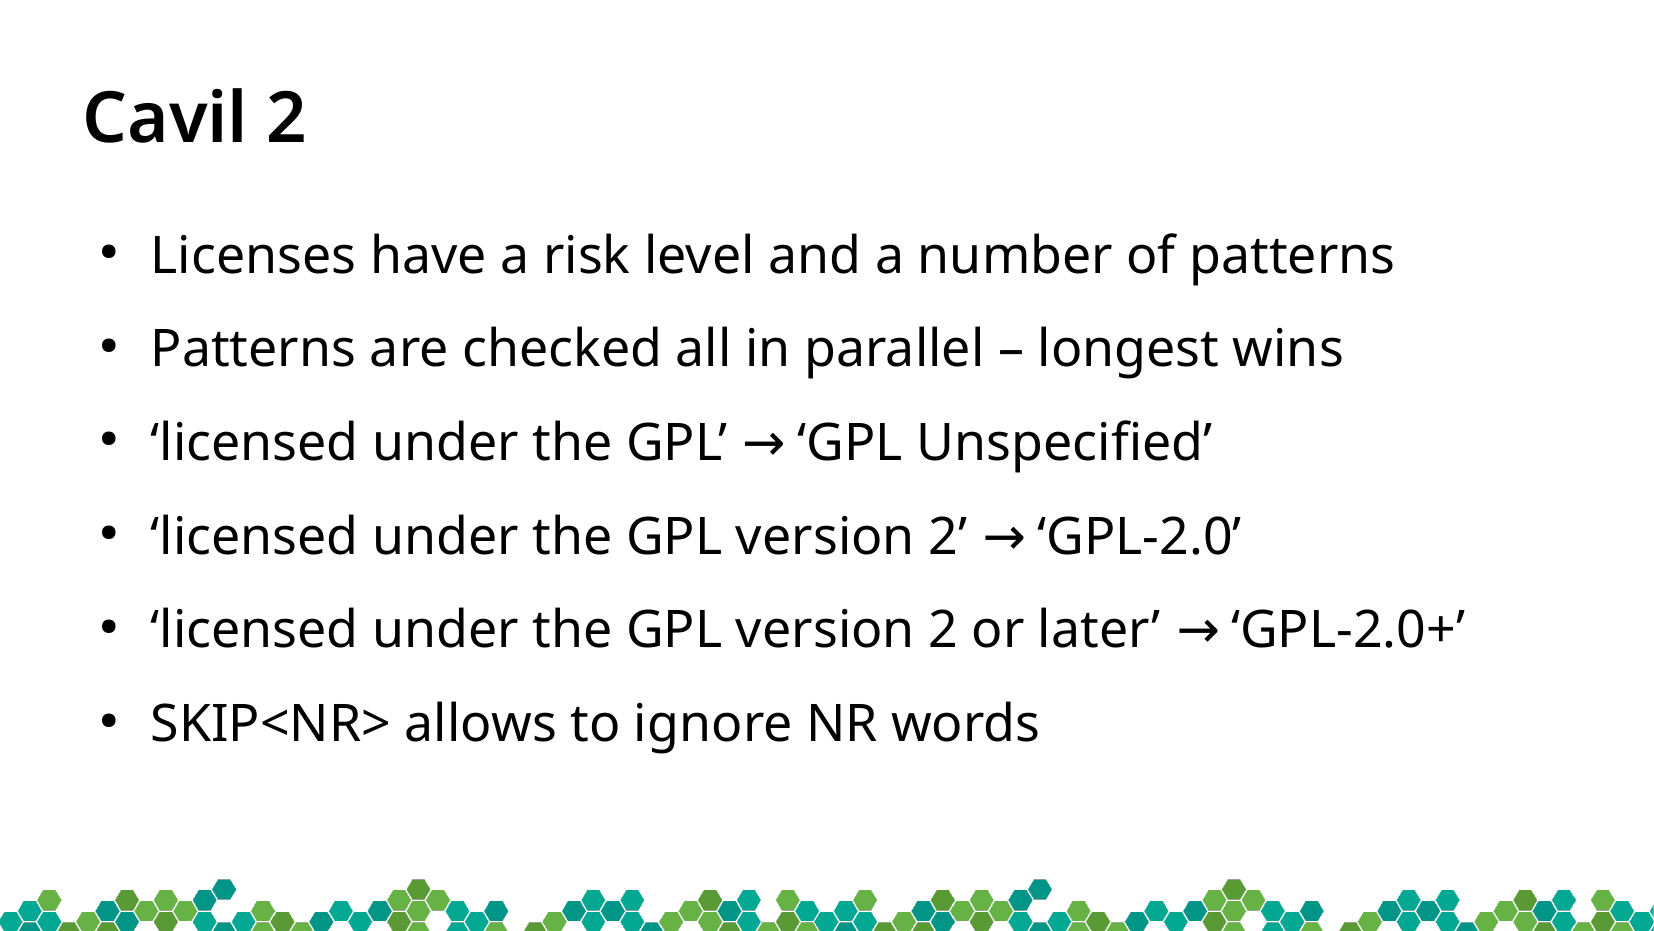

# Cavil 2
Licenses have a risk level and a number of patterns
Patterns are checked all in parallel – longest wins
‘licensed under the GPL’ → ‘GPL Unspecified’
‘licensed under the GPL version 2’ → ‘GPL-2.0’
‘licensed under the GPL version 2 or later’ → ‘GPL-2.0+’
SKIP<NR> allows to ignore NR words